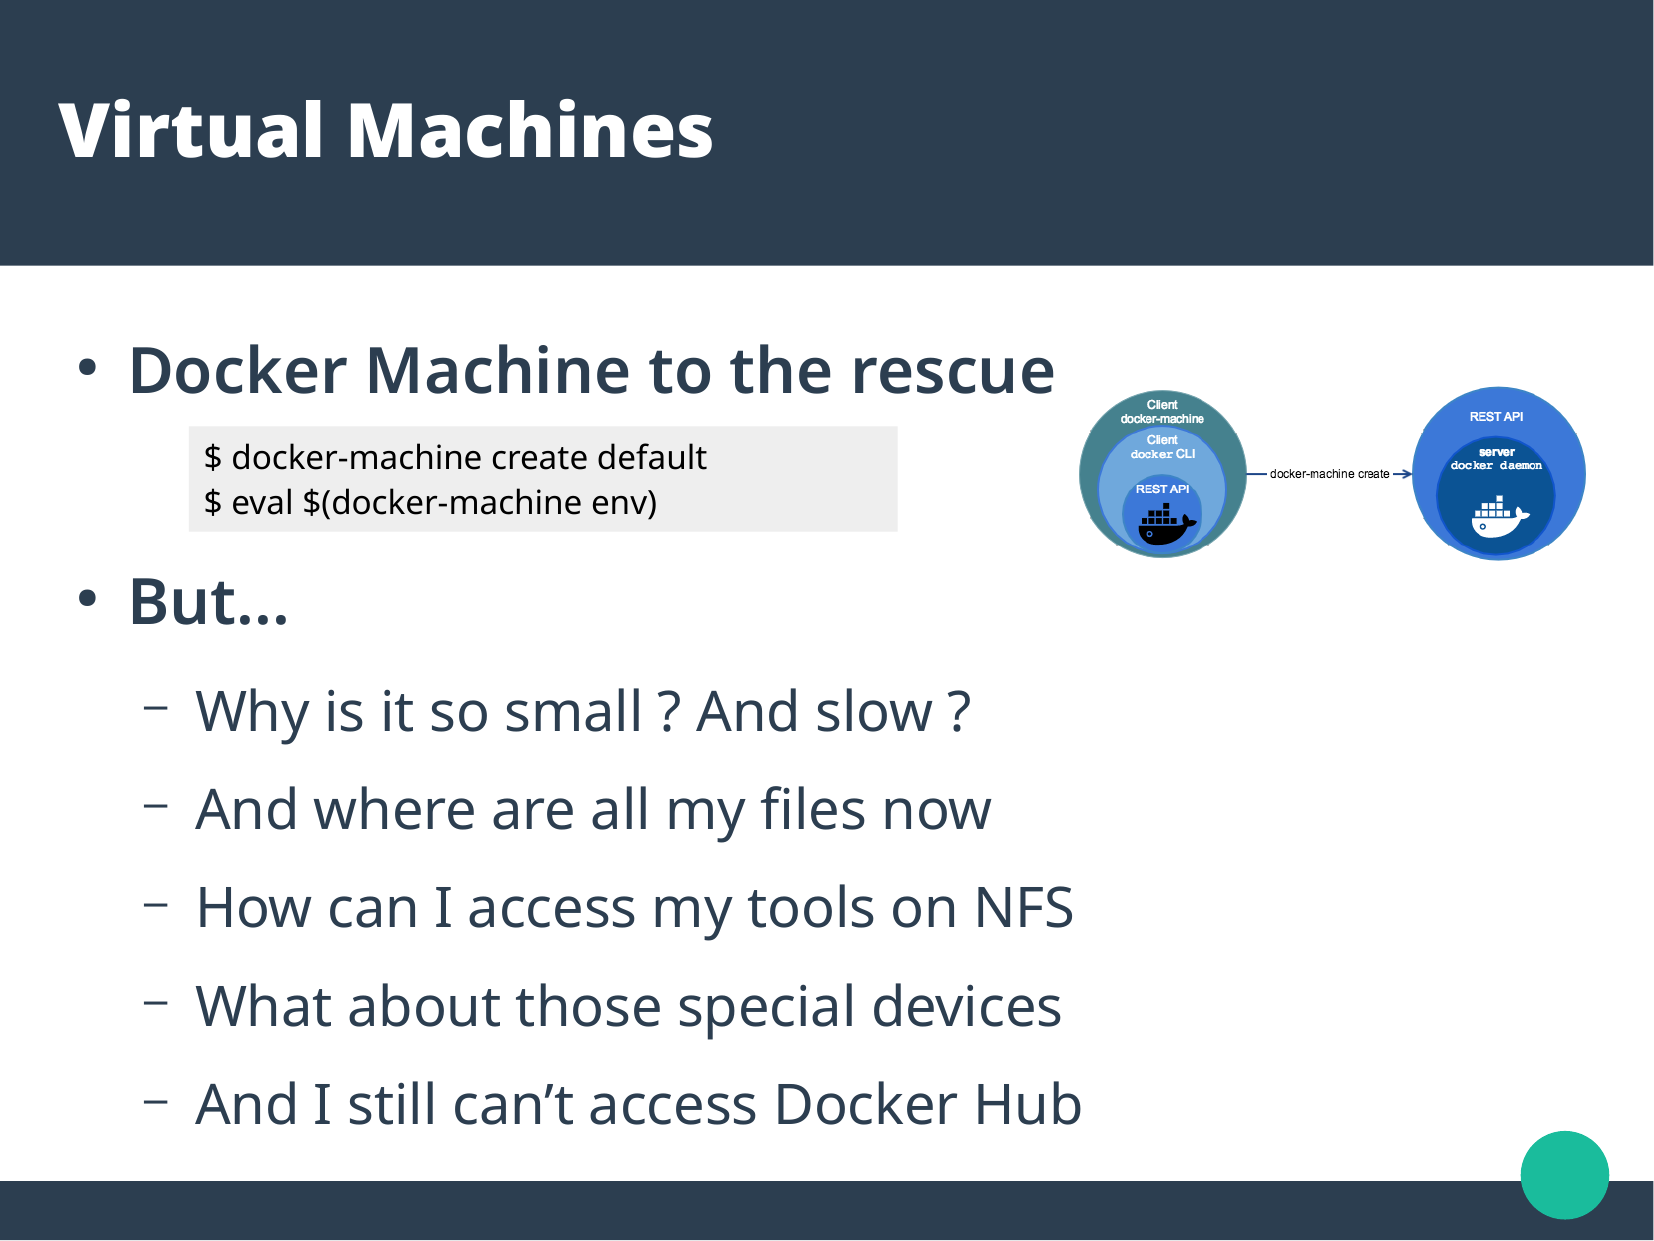

# Virtual Machines
Docker Machine to the rescue
But...
Why is it so small ? And slow ?
And where are all my files now
How can I access my tools on NFS
What about those special devices
And I still can’t access Docker Hub
$ docker-machine create default
$ eval $(docker-machine env)